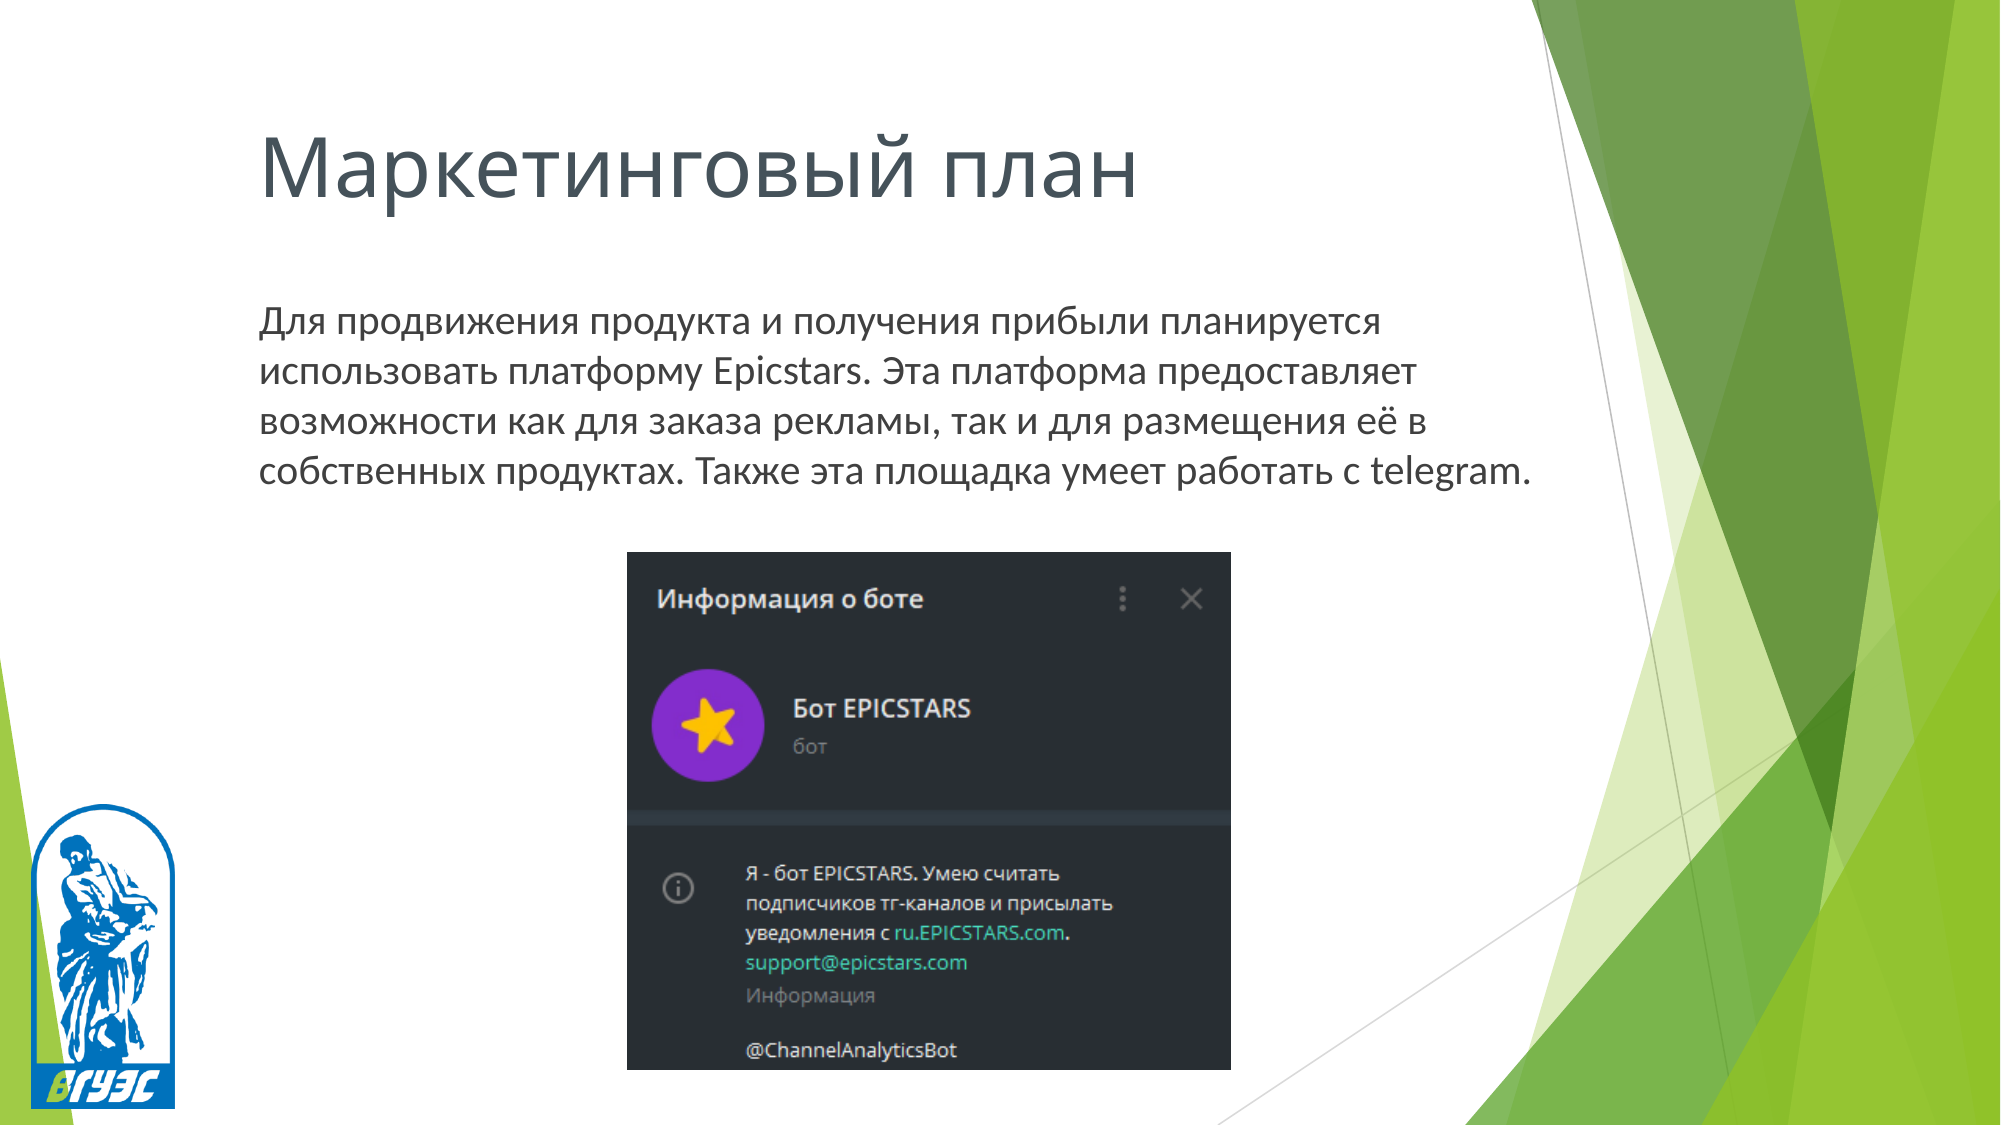

Маркетинговый план
Для продвижения продукта и получения прибыли планируется использовать платформу Epicstars. Эта платформа предоставляет возможности как для заказа рекламы, так и для размещения её в собственных продуктах. Также эта площадка умеет работать с telegram.